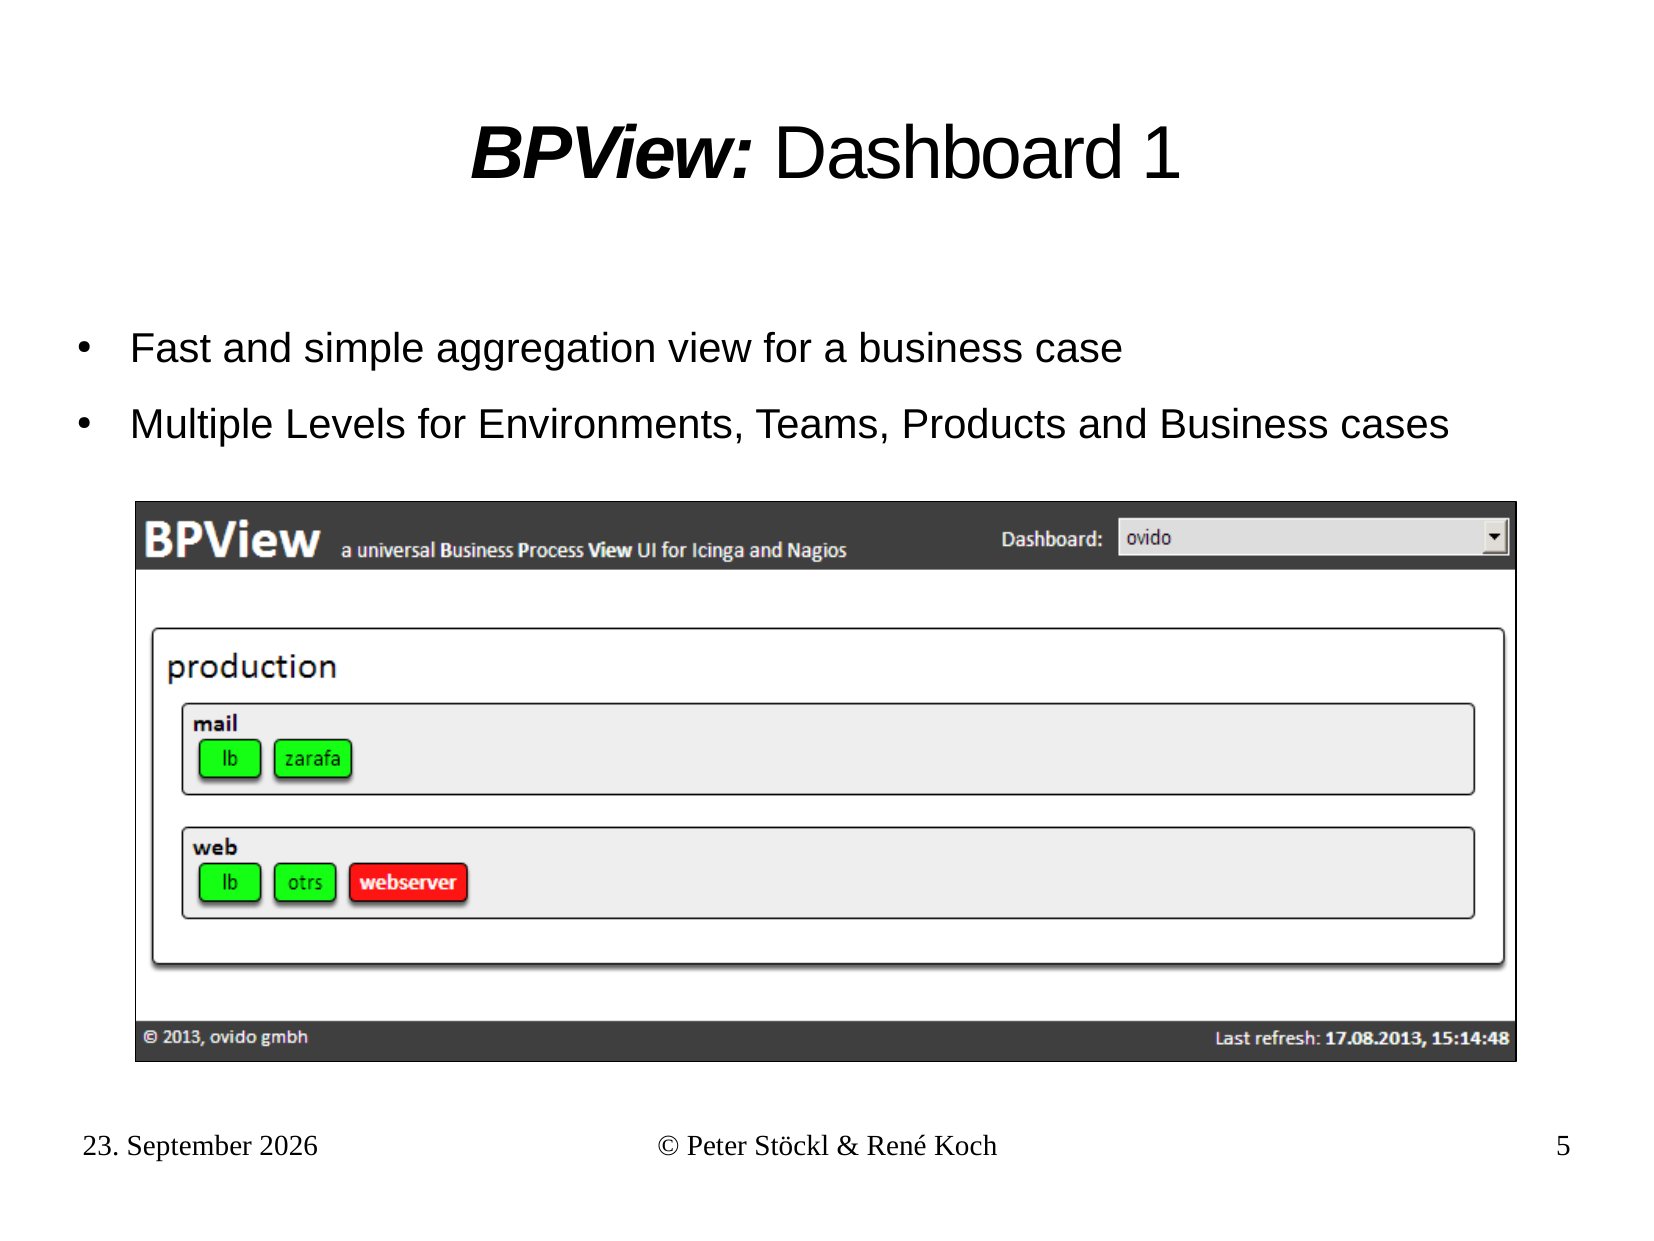

# BPView: Dashboard 1
Fast and simple aggregation view for a business case
Multiple Levels for Environments, Teams, Products and Business cases
© Peter Stöckl & René Koch
5